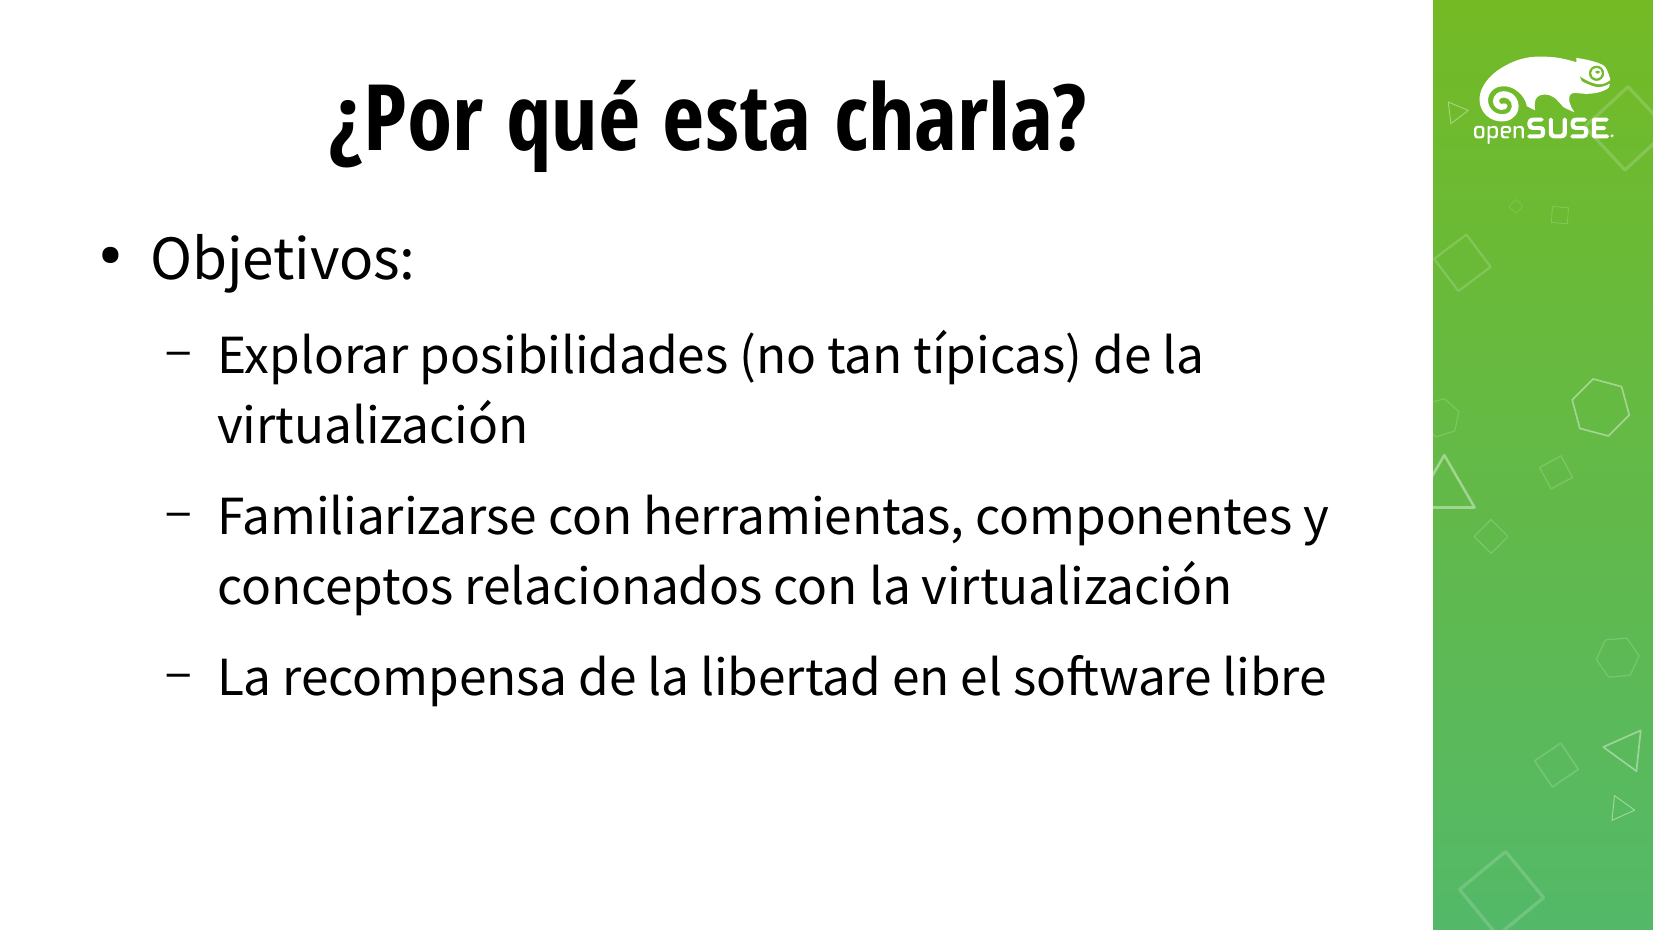

# ¿Por qué esta charla?
Objetivos:
Explorar posibilidades (no tan típicas) de la virtualización
Familiarizarse con herramientas, componentes y conceptos relacionados con la virtualización
La recompensa de la libertad en el software libre